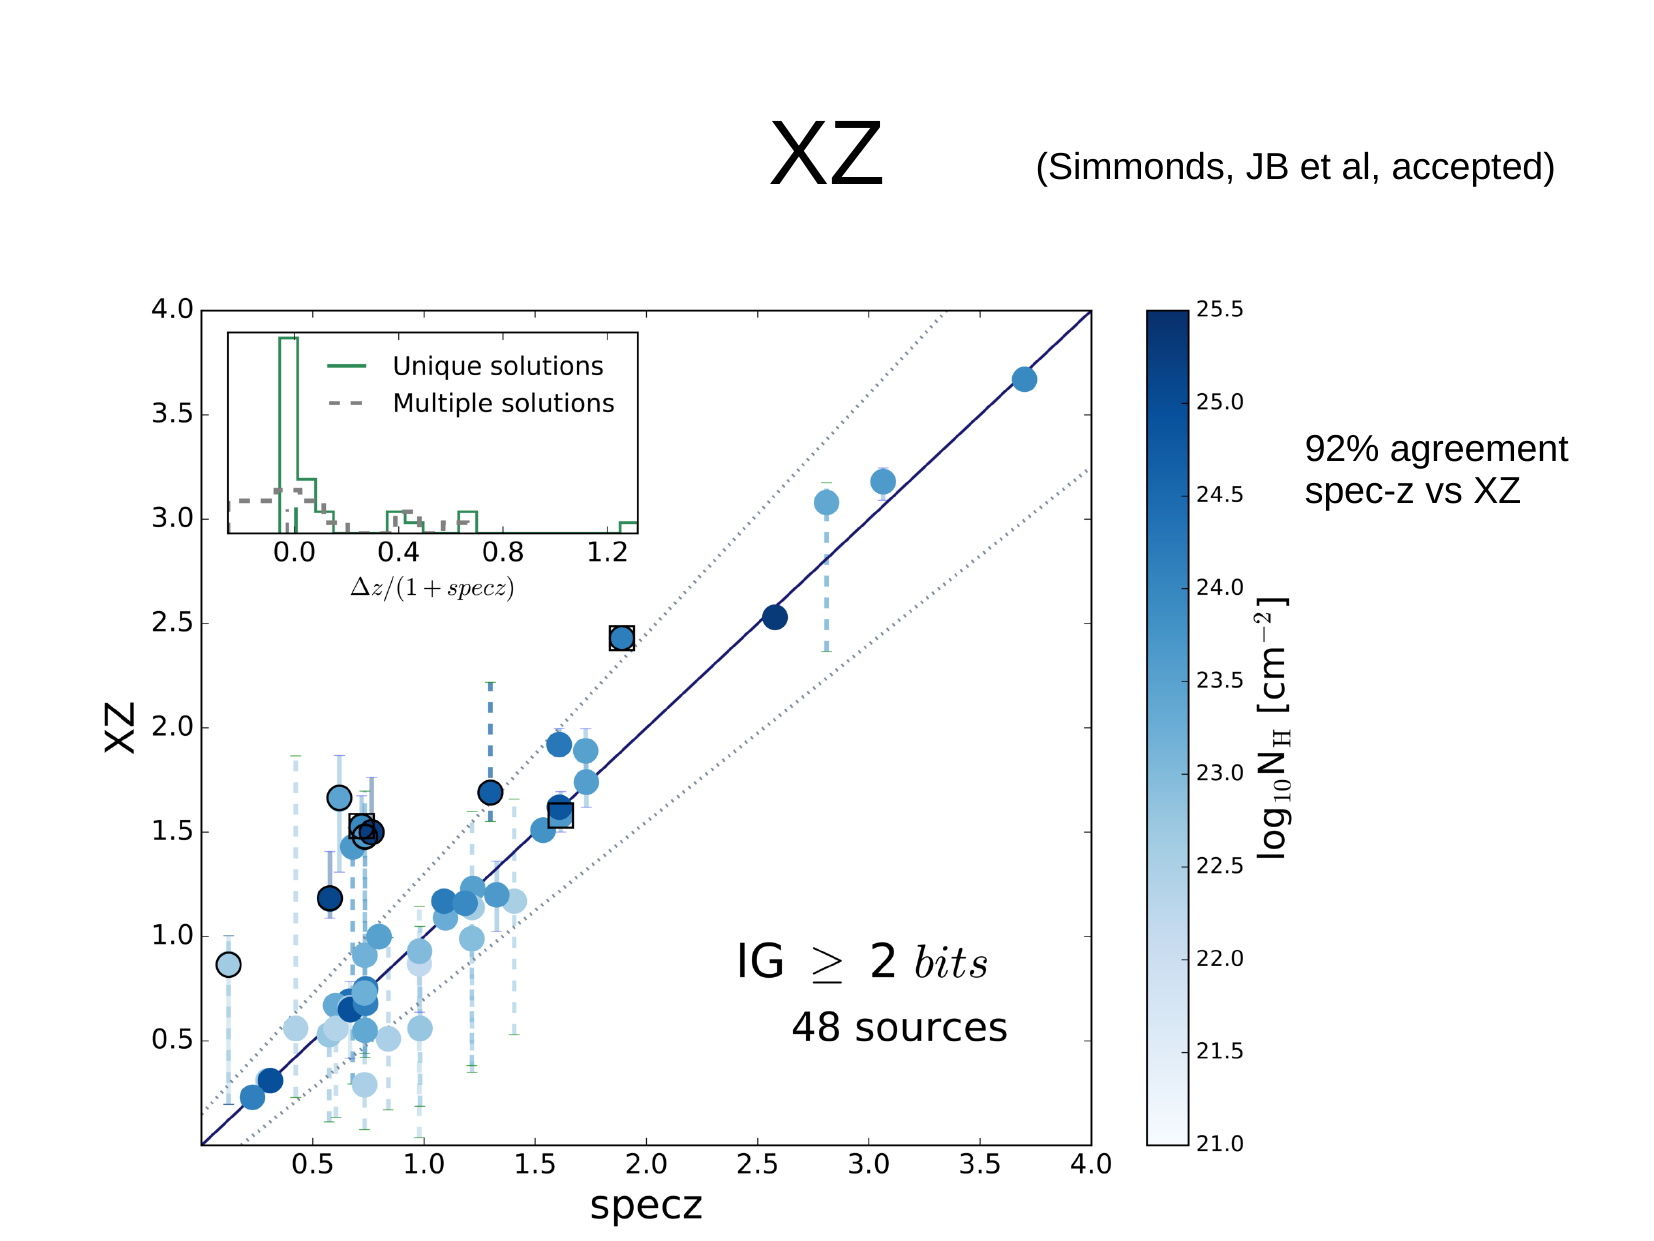

# XZ
(Simmonds, JB et al, accepted)
92% agreement
spec-z vs XZ